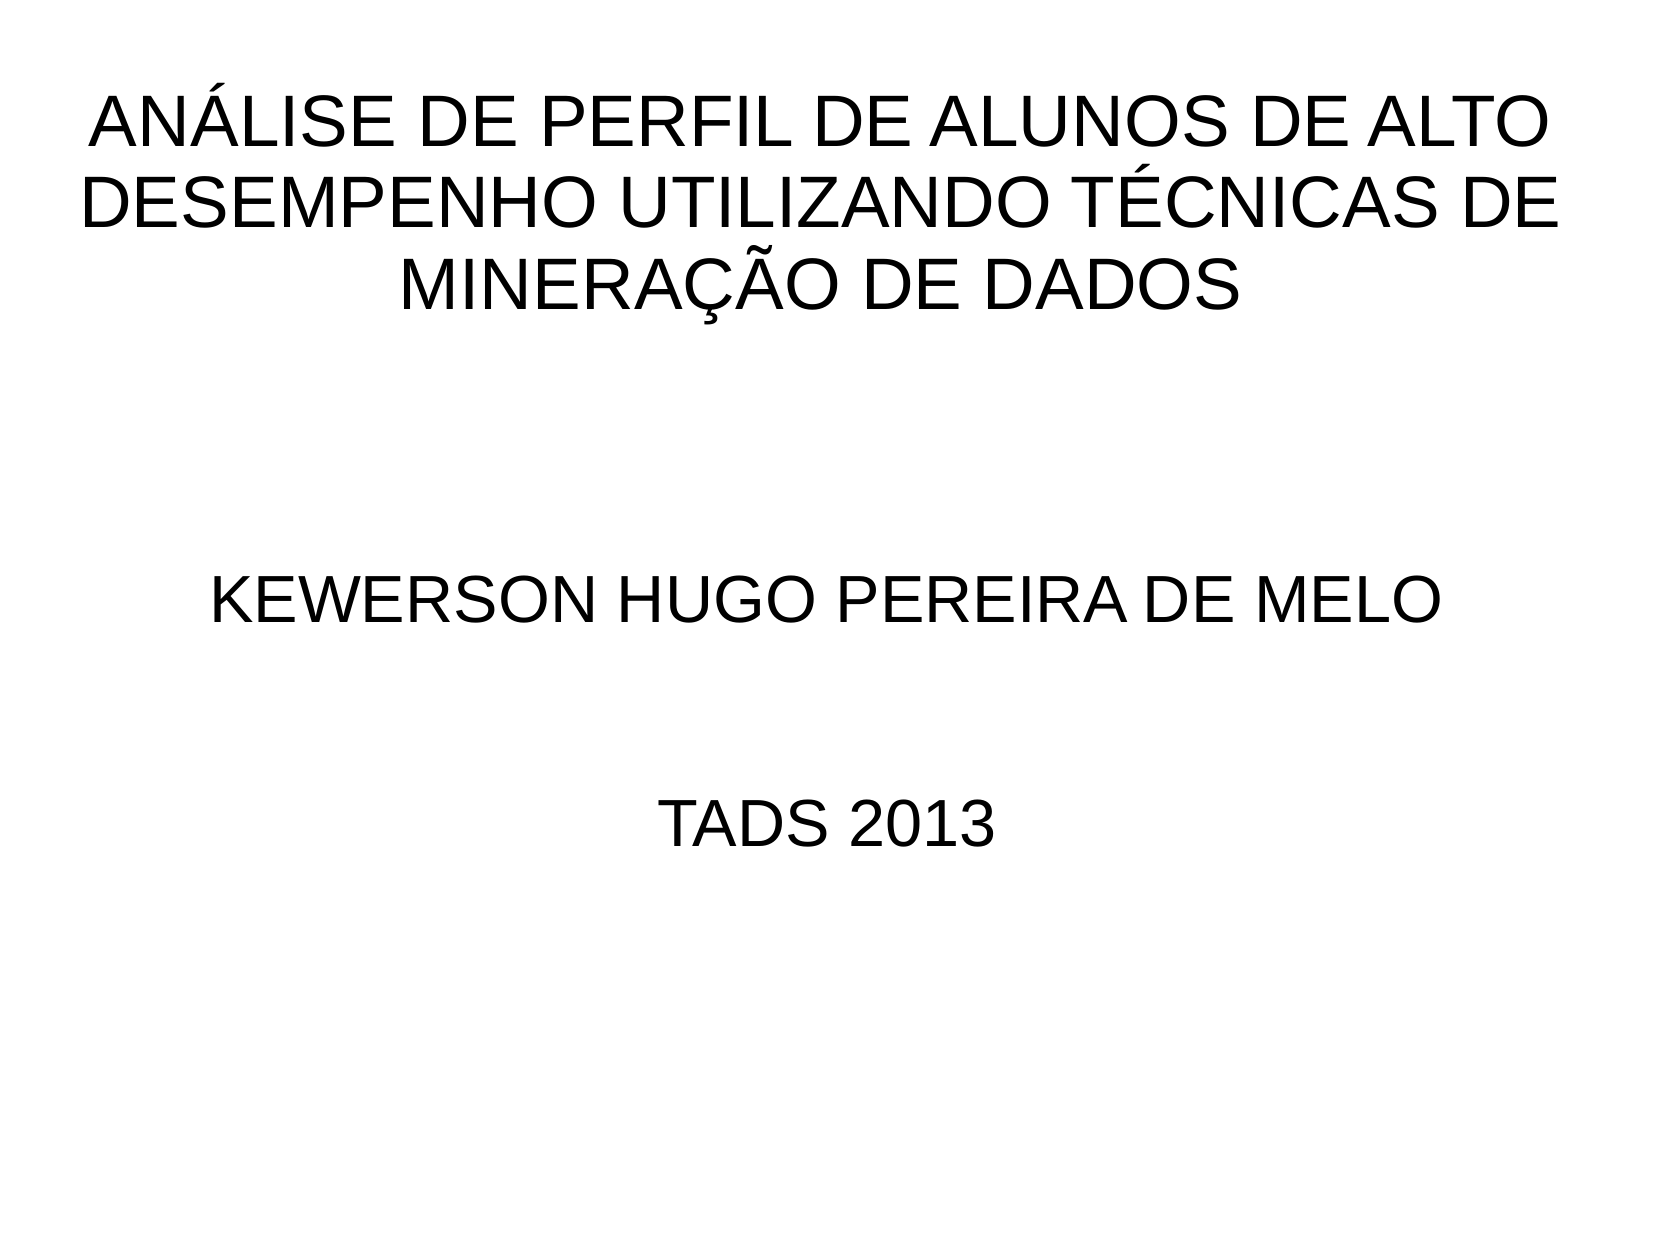

# ANÁLISE DE PERFIL DE ALUNOS DE ALTO DESEMPENHO UTILIZANDO TÉCNICAS DE MINERAÇÃO DE DADOS
KEWERSON HUGO PEREIRA DE MELO
TADS 2013